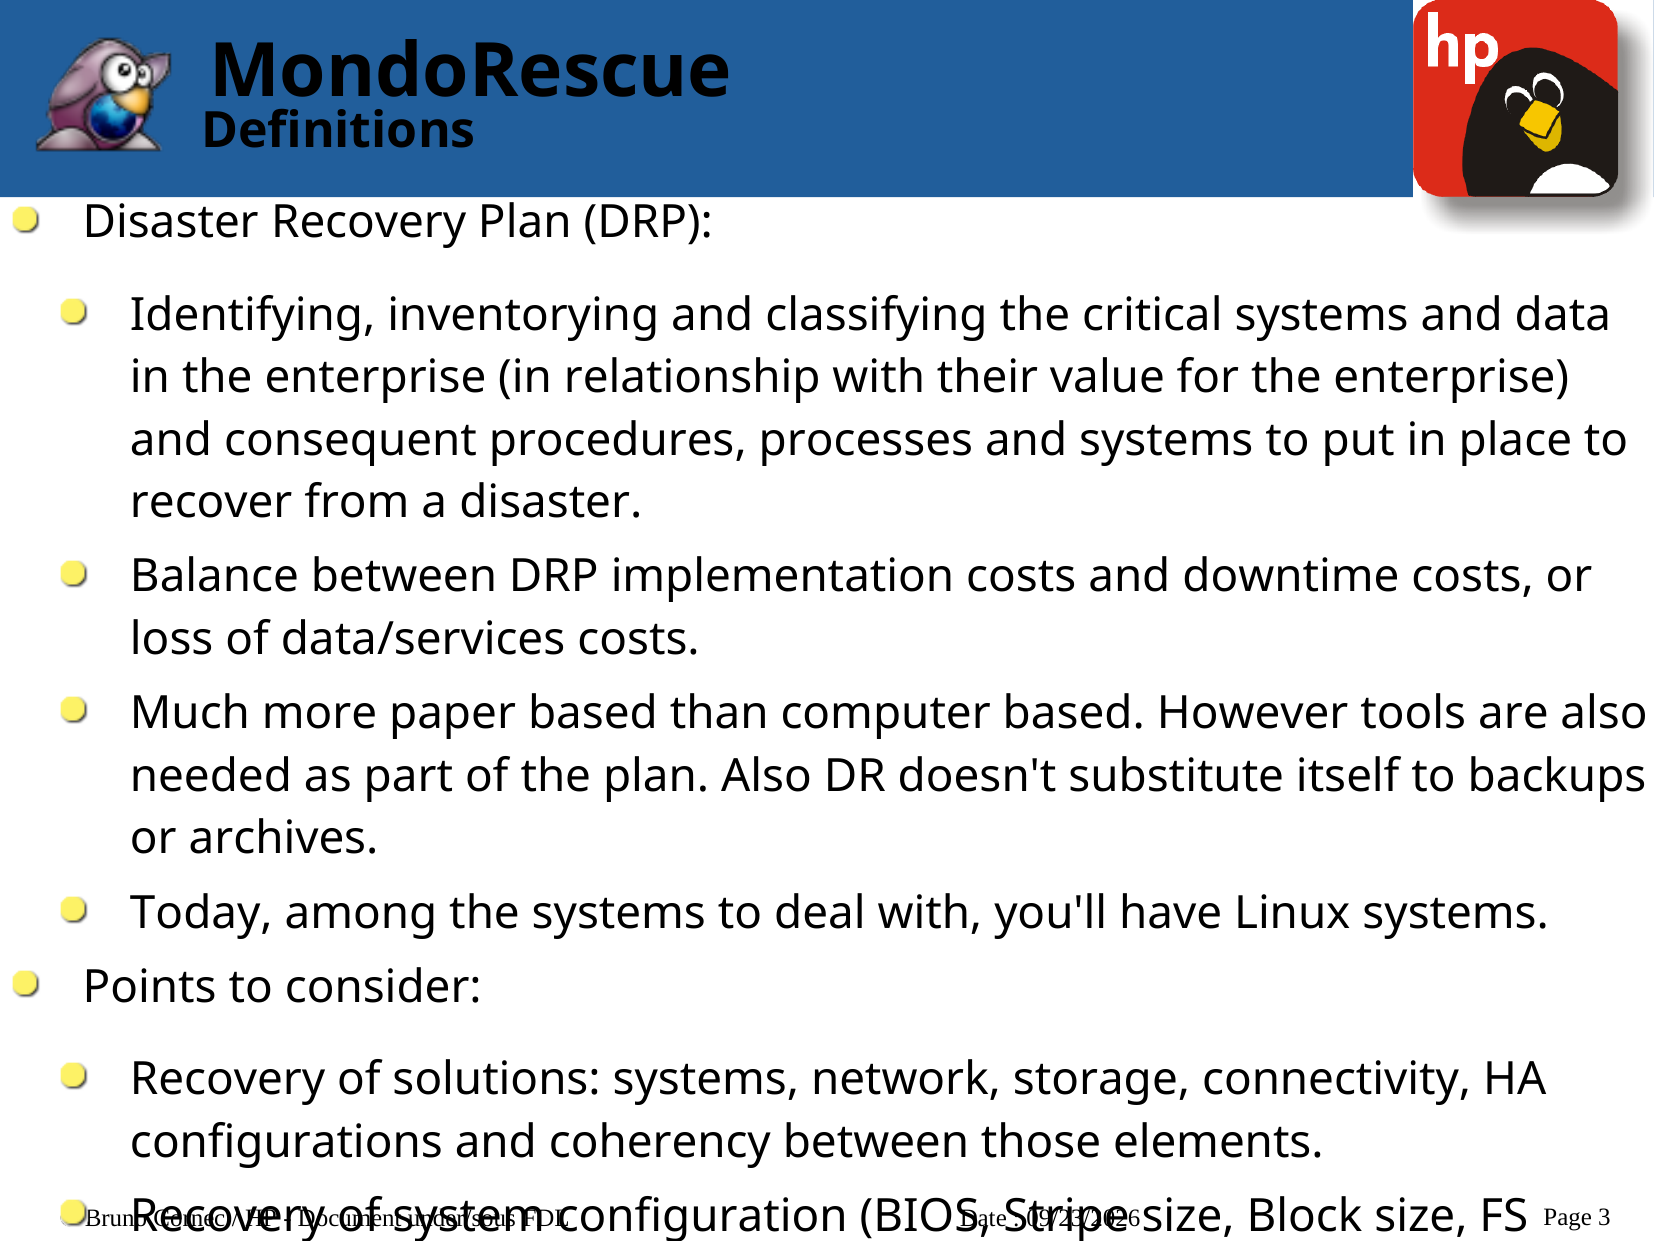

# Definitions
Disaster Recovery Plan (DRP):
Identifying, inventorying and classifying the critical systems and data in the enterprise (in relationship with their value for the enterprise) and consequent procedures, processes and systems to put in place to recover from a disaster.
Balance between DRP implementation costs and downtime costs, or loss of data/services costs.
Much more paper based than computer based. However tools are also needed as part of the plan. Also DR doesn't substitute itself to backups or archives.
Today, among the systems to deal with, you'll have Linux systems.
Points to consider:
Recovery of solutions: systems, network, storage, connectivity, HA configurations and coherency between those elements.
Recovery of system configuration (BIOS, Stripe size, Block size, FS layout and options, Boot loader, OS data, users and application data, ...) and coherency between those elements.